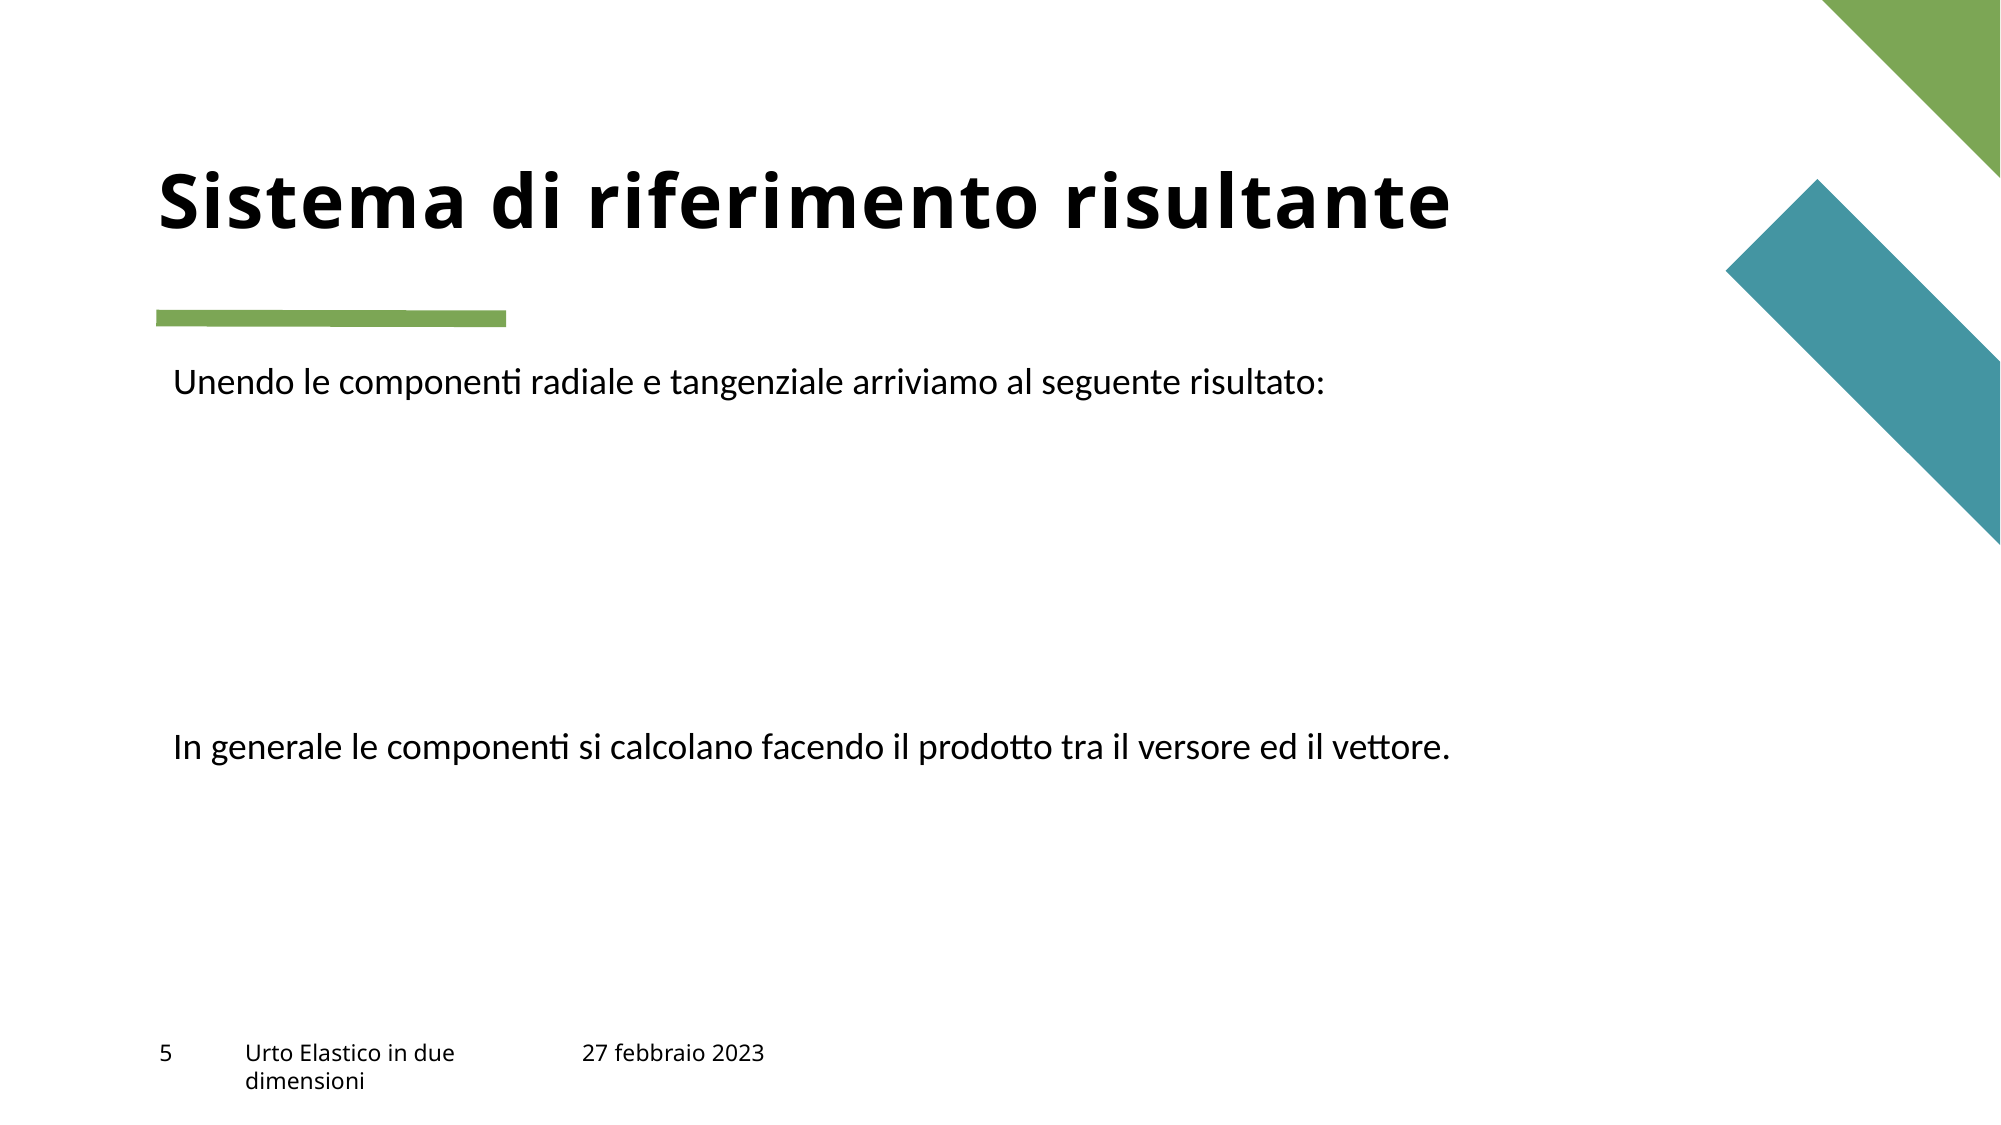

# Sistema di riferimento risultante
Unendo le componenti radiale e tangenziale arriviamo al seguente risultato:
In generale le componenti si calcolano facendo il prodotto tra il versore ed il vettore.
Urto Elastico in due dimensioni
27 febbraio 2023